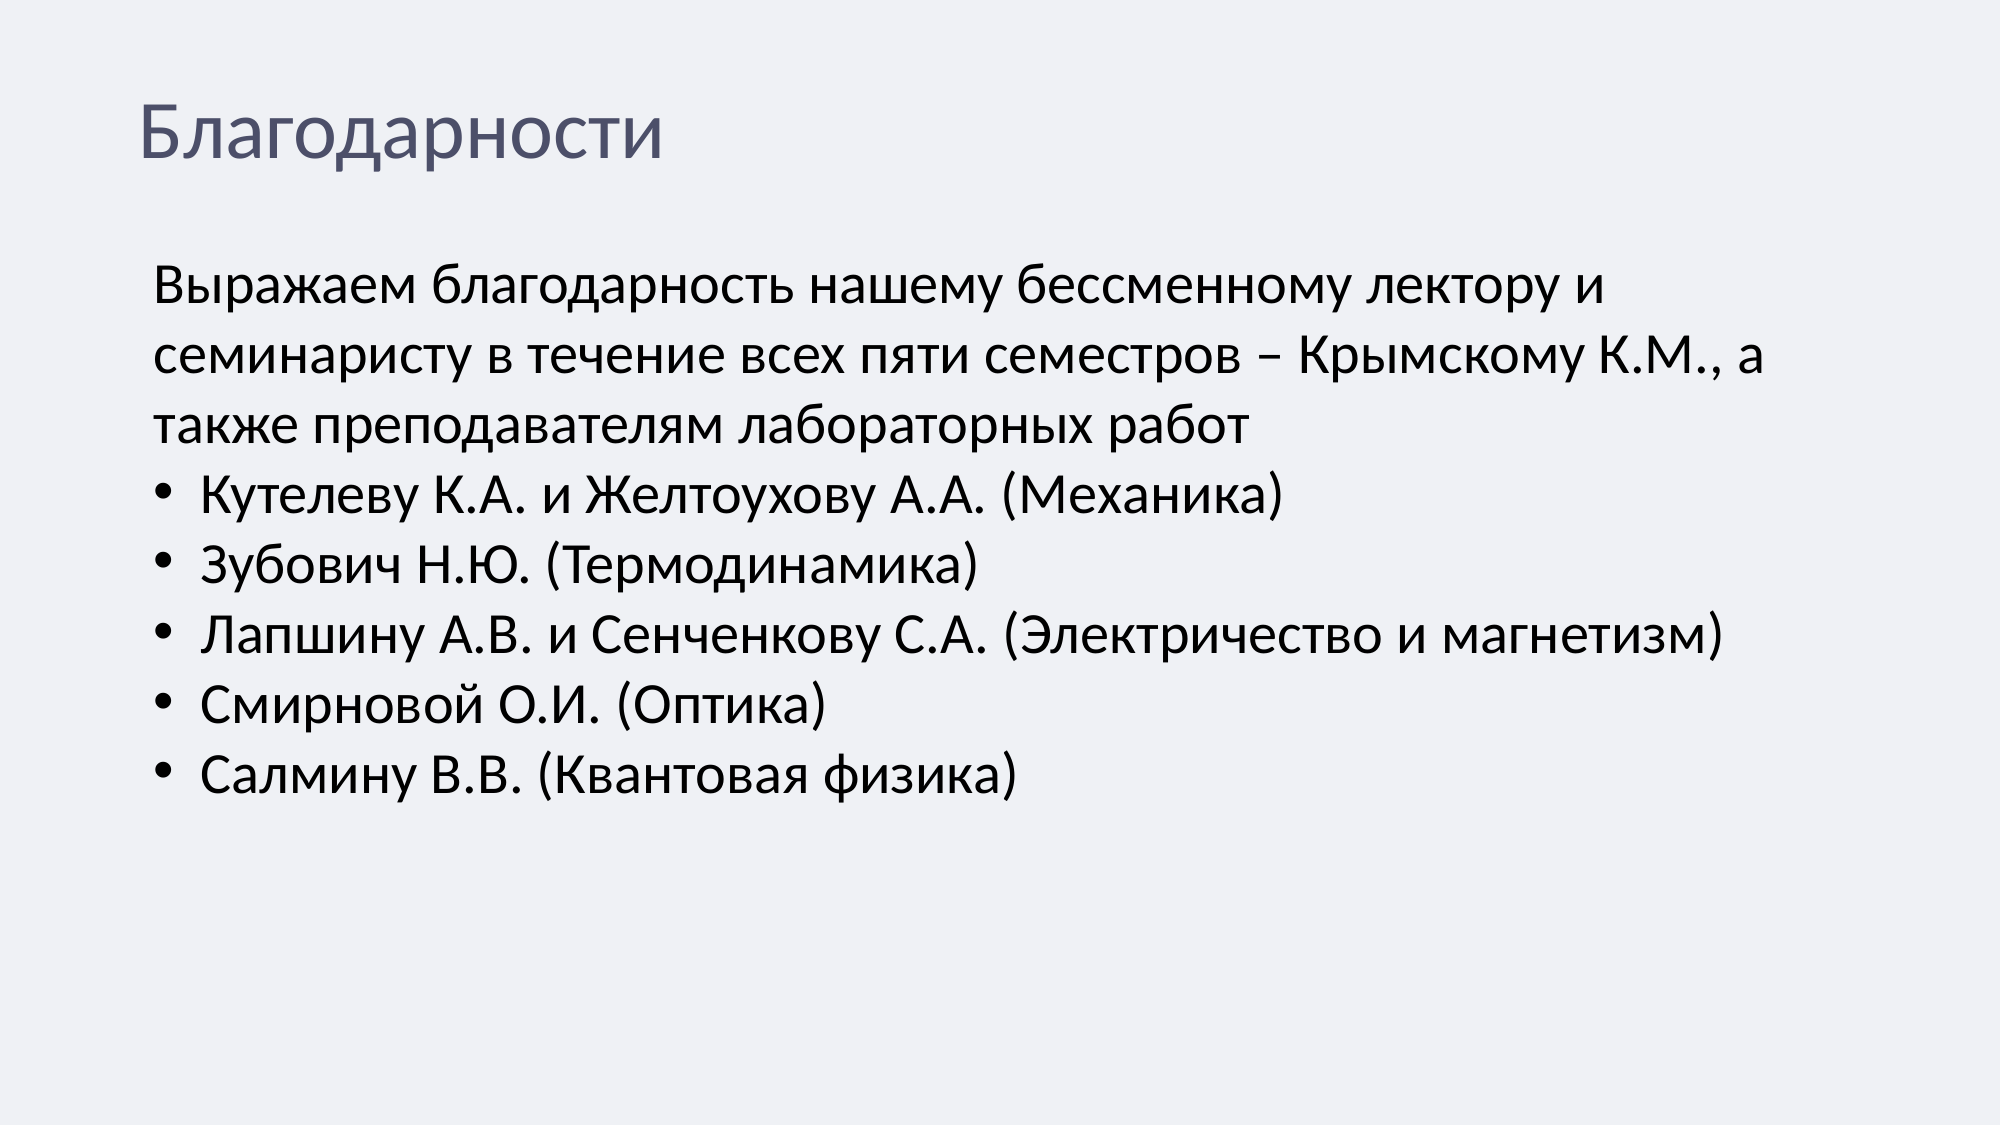

# Благодарности
Выражаем благодарность нашему бессменному лектору и семинаристу в течение всех пяти семестров – Крымскому К.М., а также преподавателям лабораторных работ
Кутелеву К.А. и Желтоухову А.А. (Механика)
Зубович Н.Ю. (Термодинамика)
Лапшину А.В. и Сенченкову С.А. (Электричество и магнетизм)
Смирновой О.И. (Оптика)
Салмину В.В. (Квантовая физика)